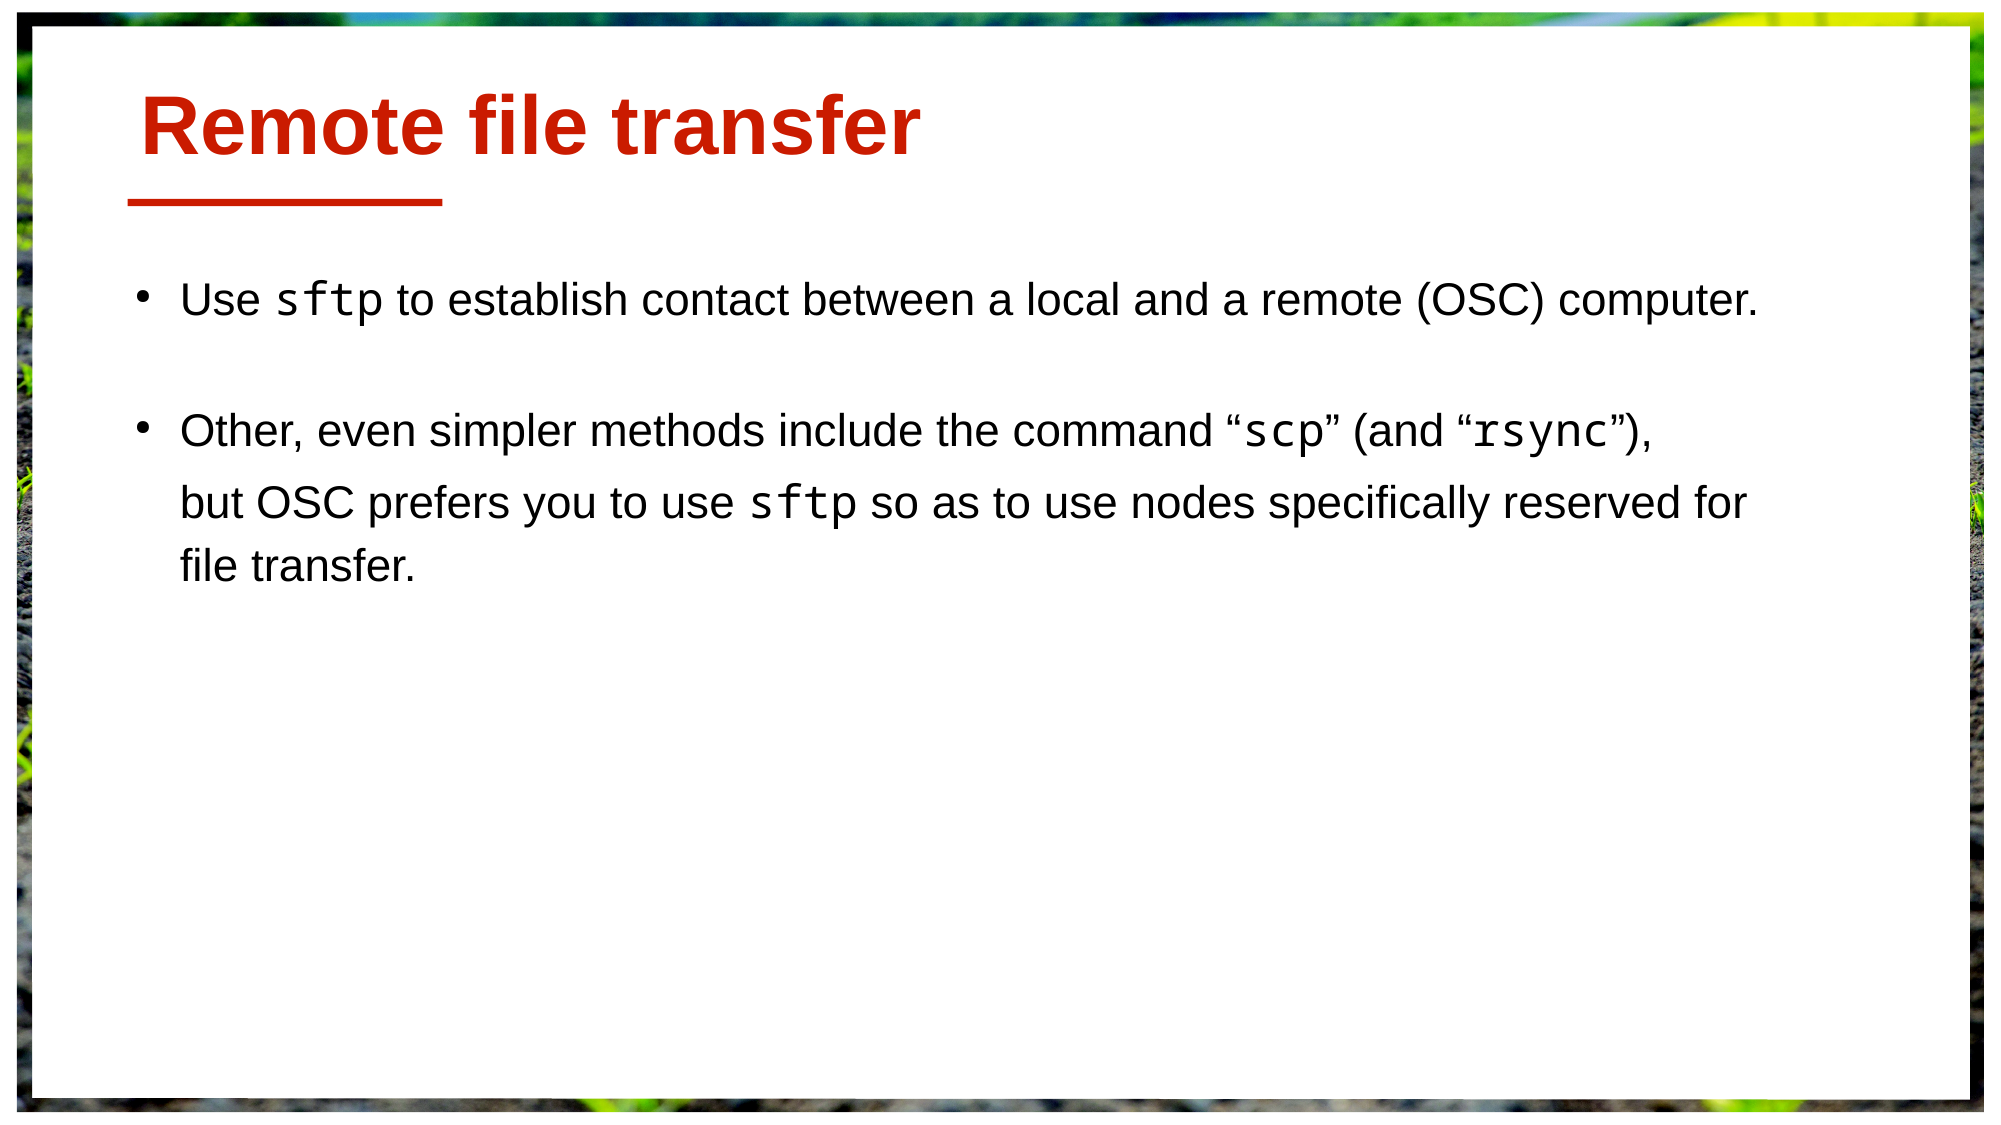

Remote file transfer
Use sftp to establish contact between a local and a remote (OSC) computer.
Other, even simpler methods include the command “scp” (and “rsync”),
but OSC prefers you to use sftp so as to use nodes specifically reserved for file transfer.